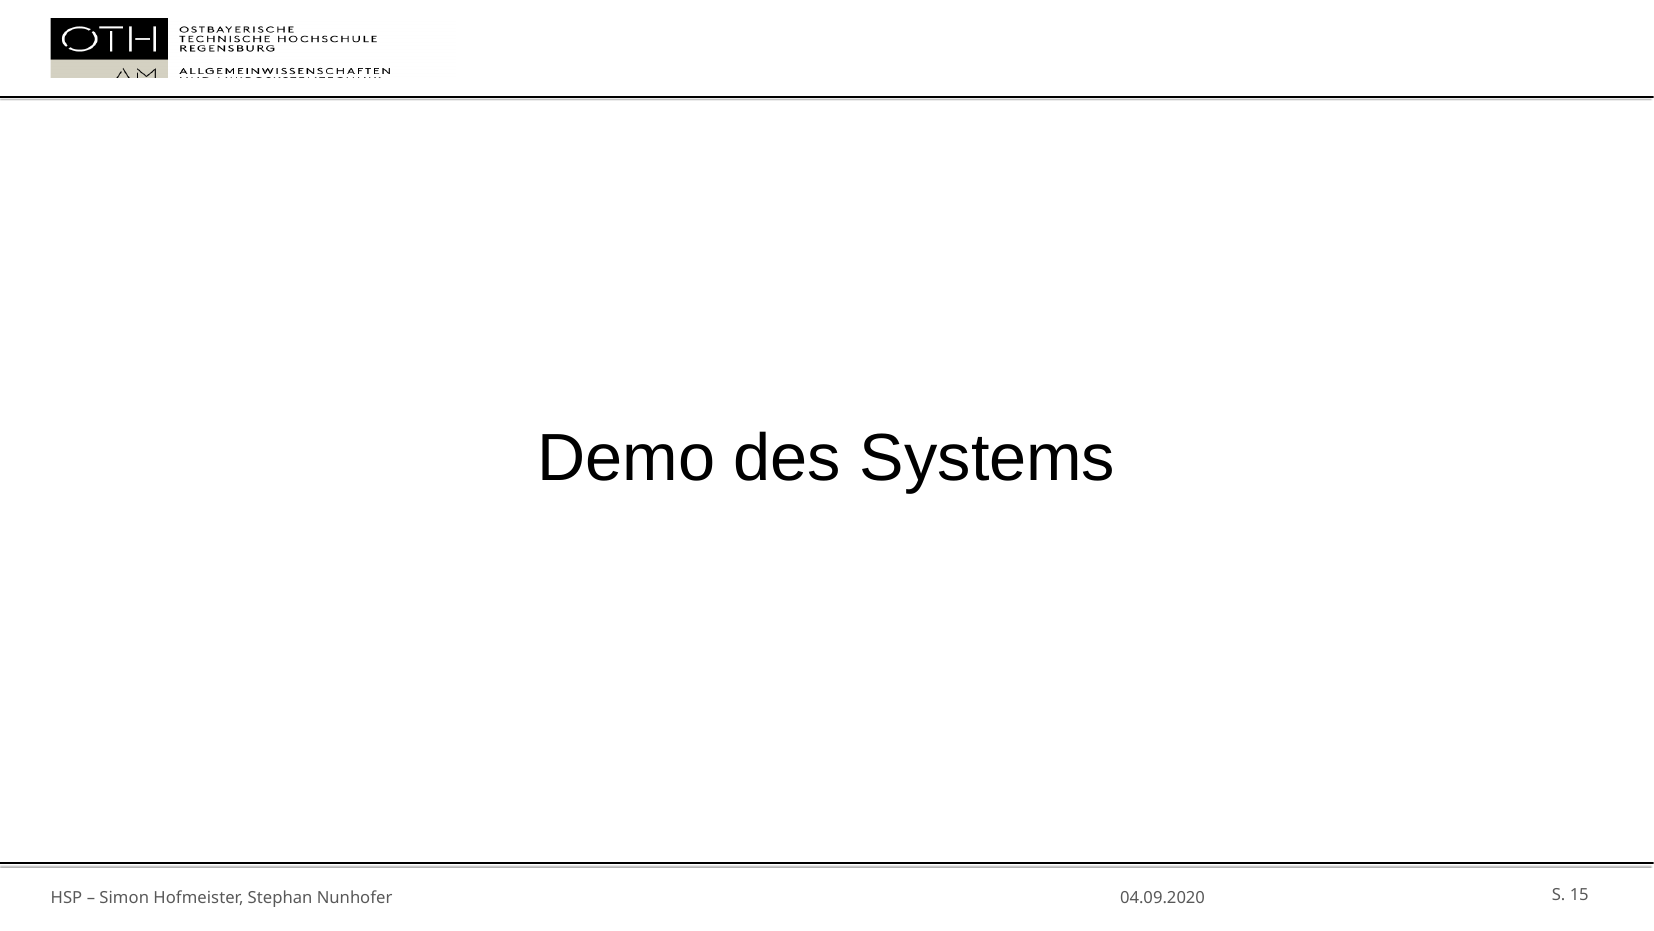

# Demo des Systems
15
HSP - Simon Hofmeister, Stephan Nunhofer